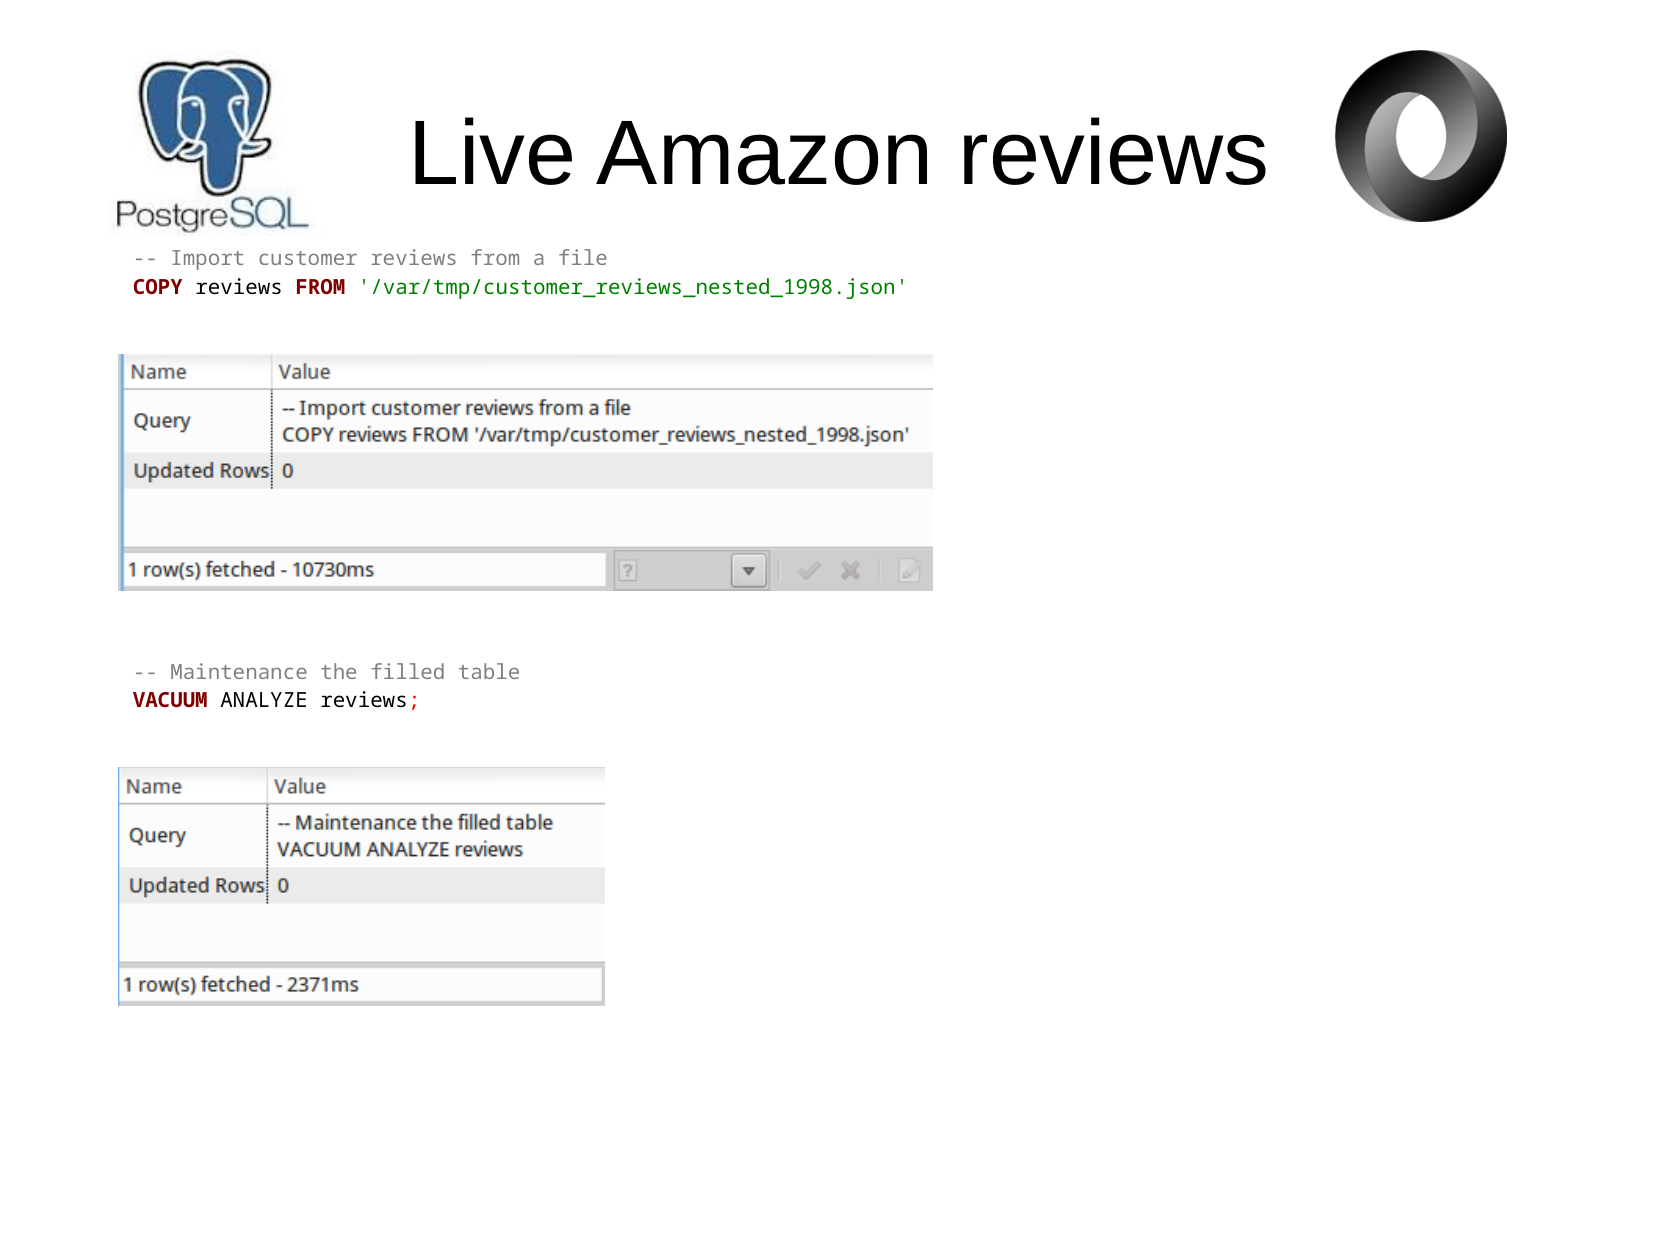

# Live Amazon reviews
-- Import customer reviews from a file
COPY reviews FROM '/var/tmp/customer_reviews_nested_1998.json'
-- Maintenance the filled table
VACUUM ANALYZE reviews;